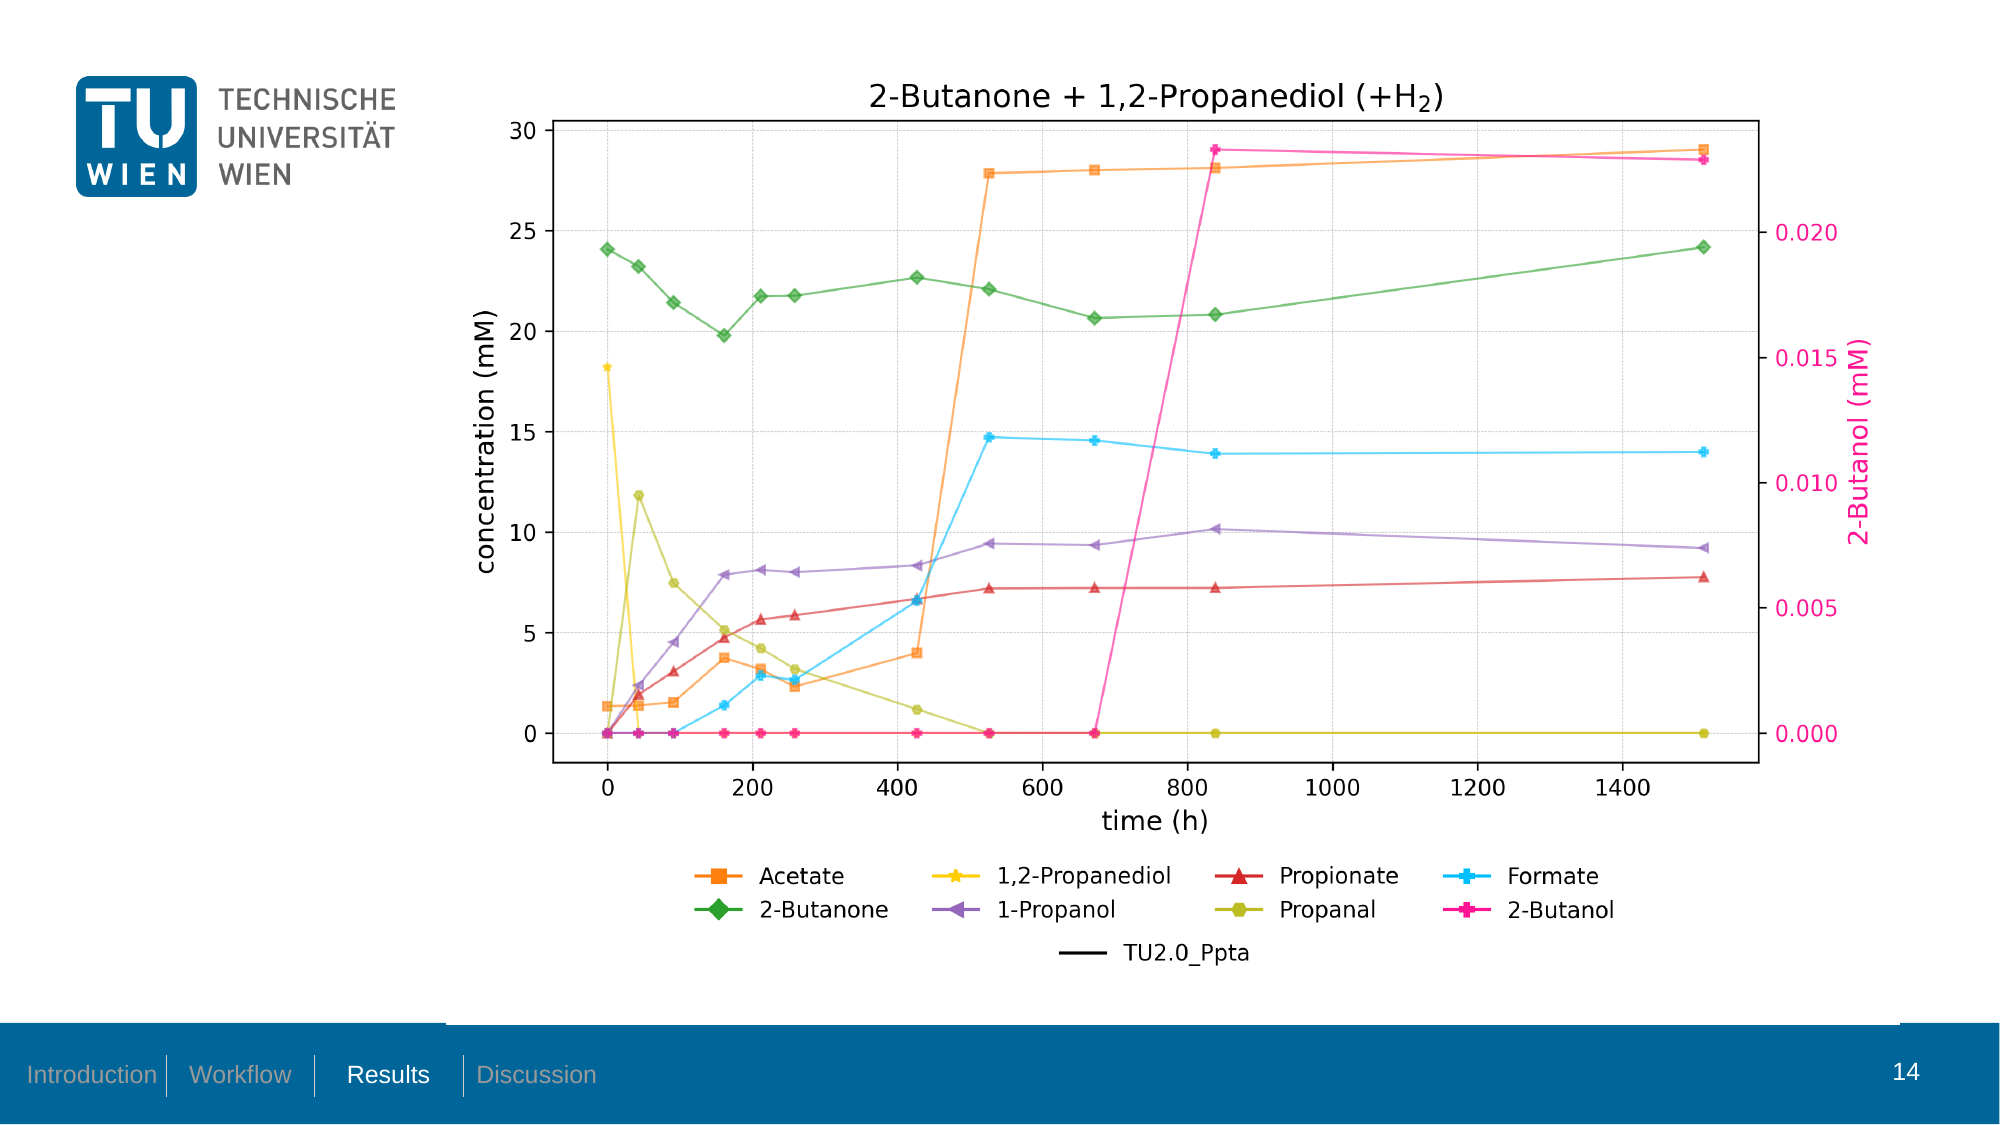

14
| Introduction | Workflow | Results | Discussion |
| --- | --- | --- | --- |